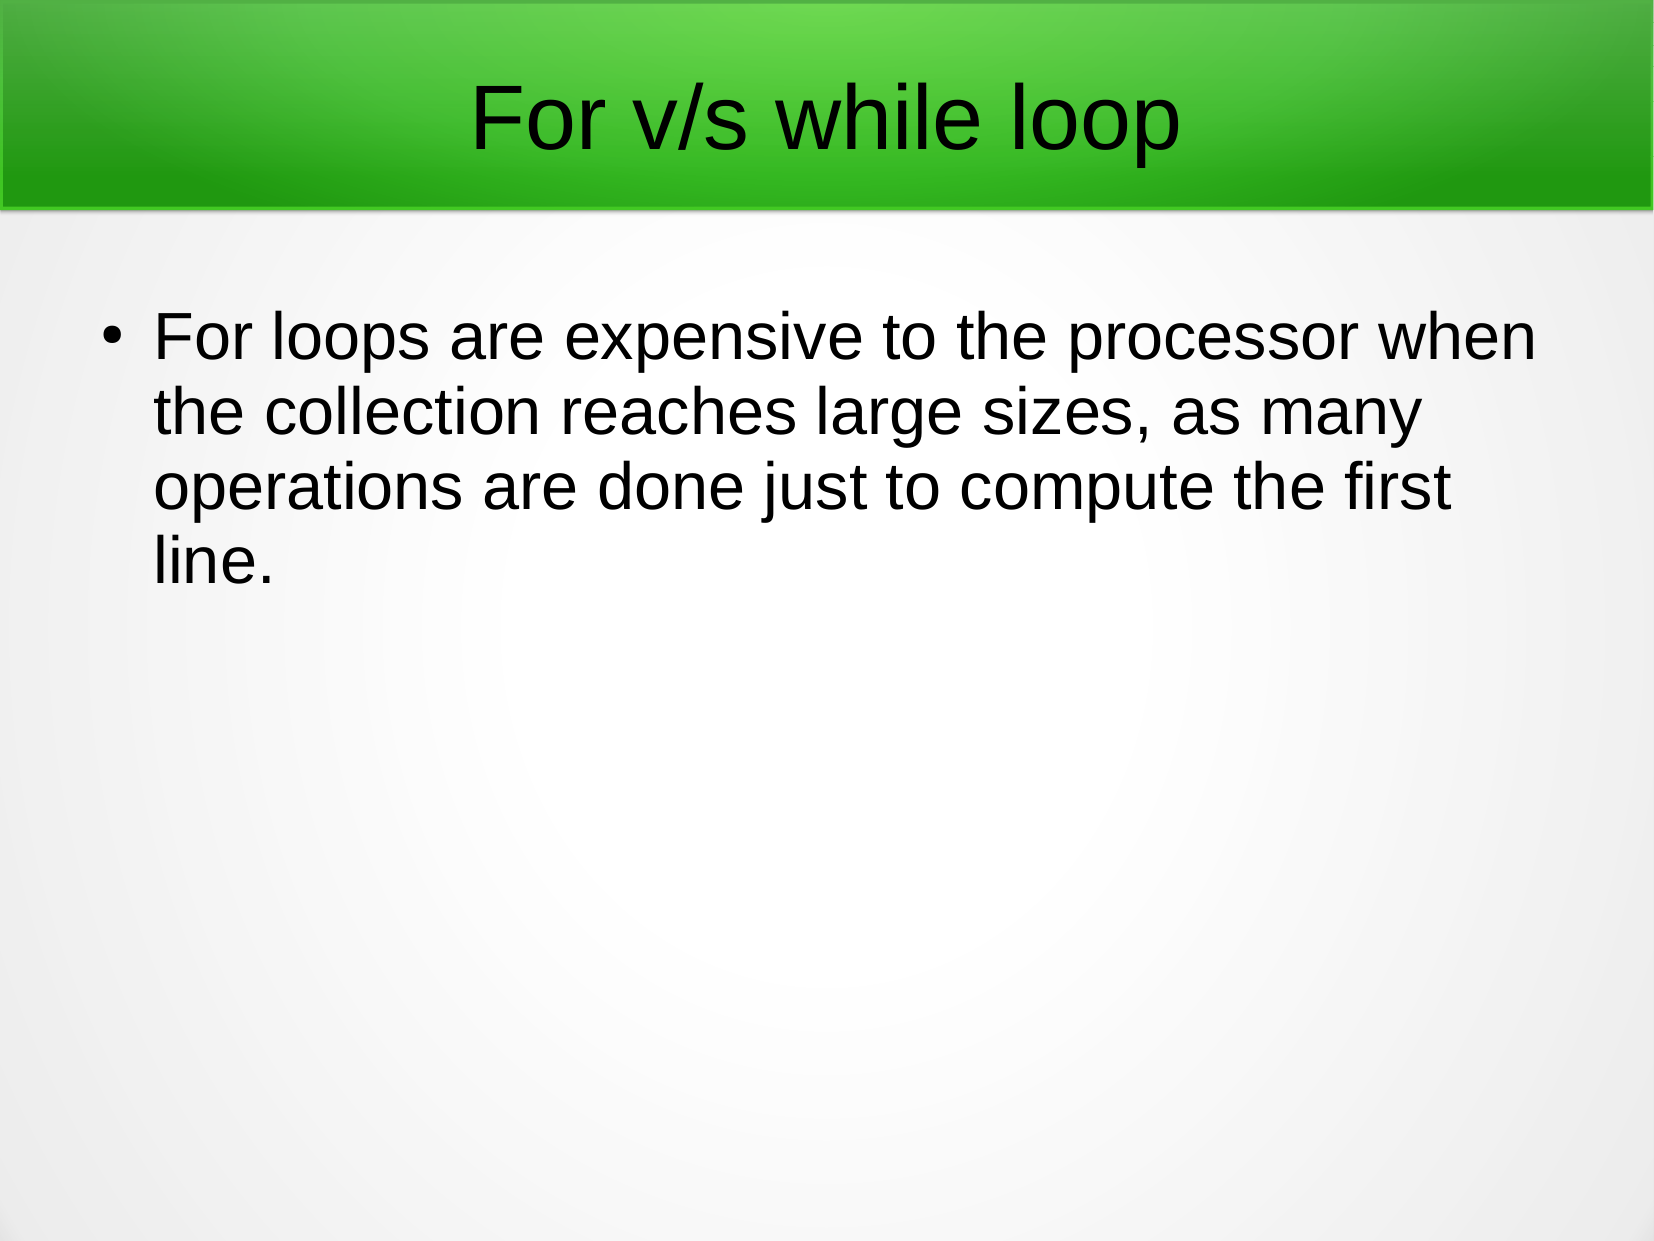

# For v/s while loop
For loops are expensive to the processor when the collection reaches large sizes, as many operations are done just to compute the first line.